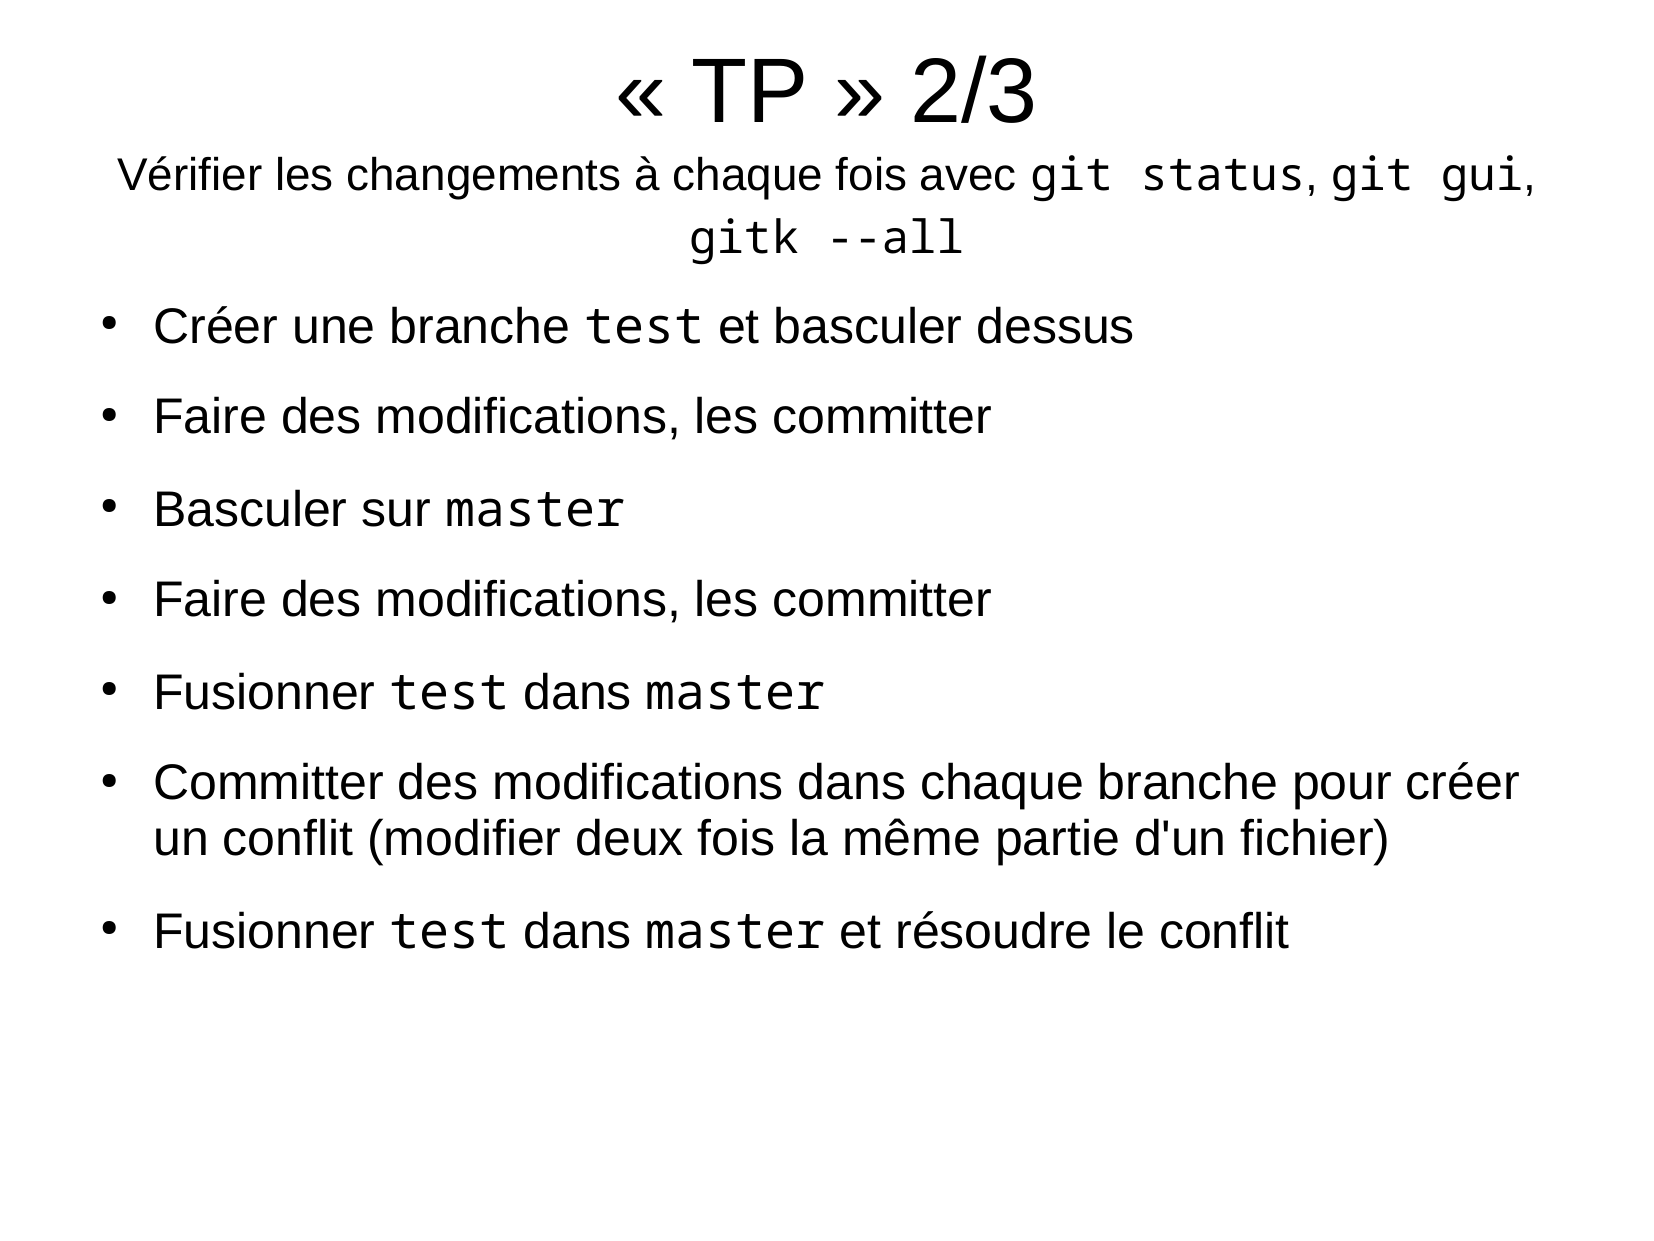

# « TP » 2/3 Vérifier les changements à chaque fois avec git status, git gui, gitk --all
Créer une branche test et basculer dessus
Faire des modifications, les committer
Basculer sur master
Faire des modifications, les committer
Fusionner test dans master
Committer des modifications dans chaque branche pour créer un conflit (modifier deux fois la même partie d'un fichier)
Fusionner test dans master et résoudre le conflit